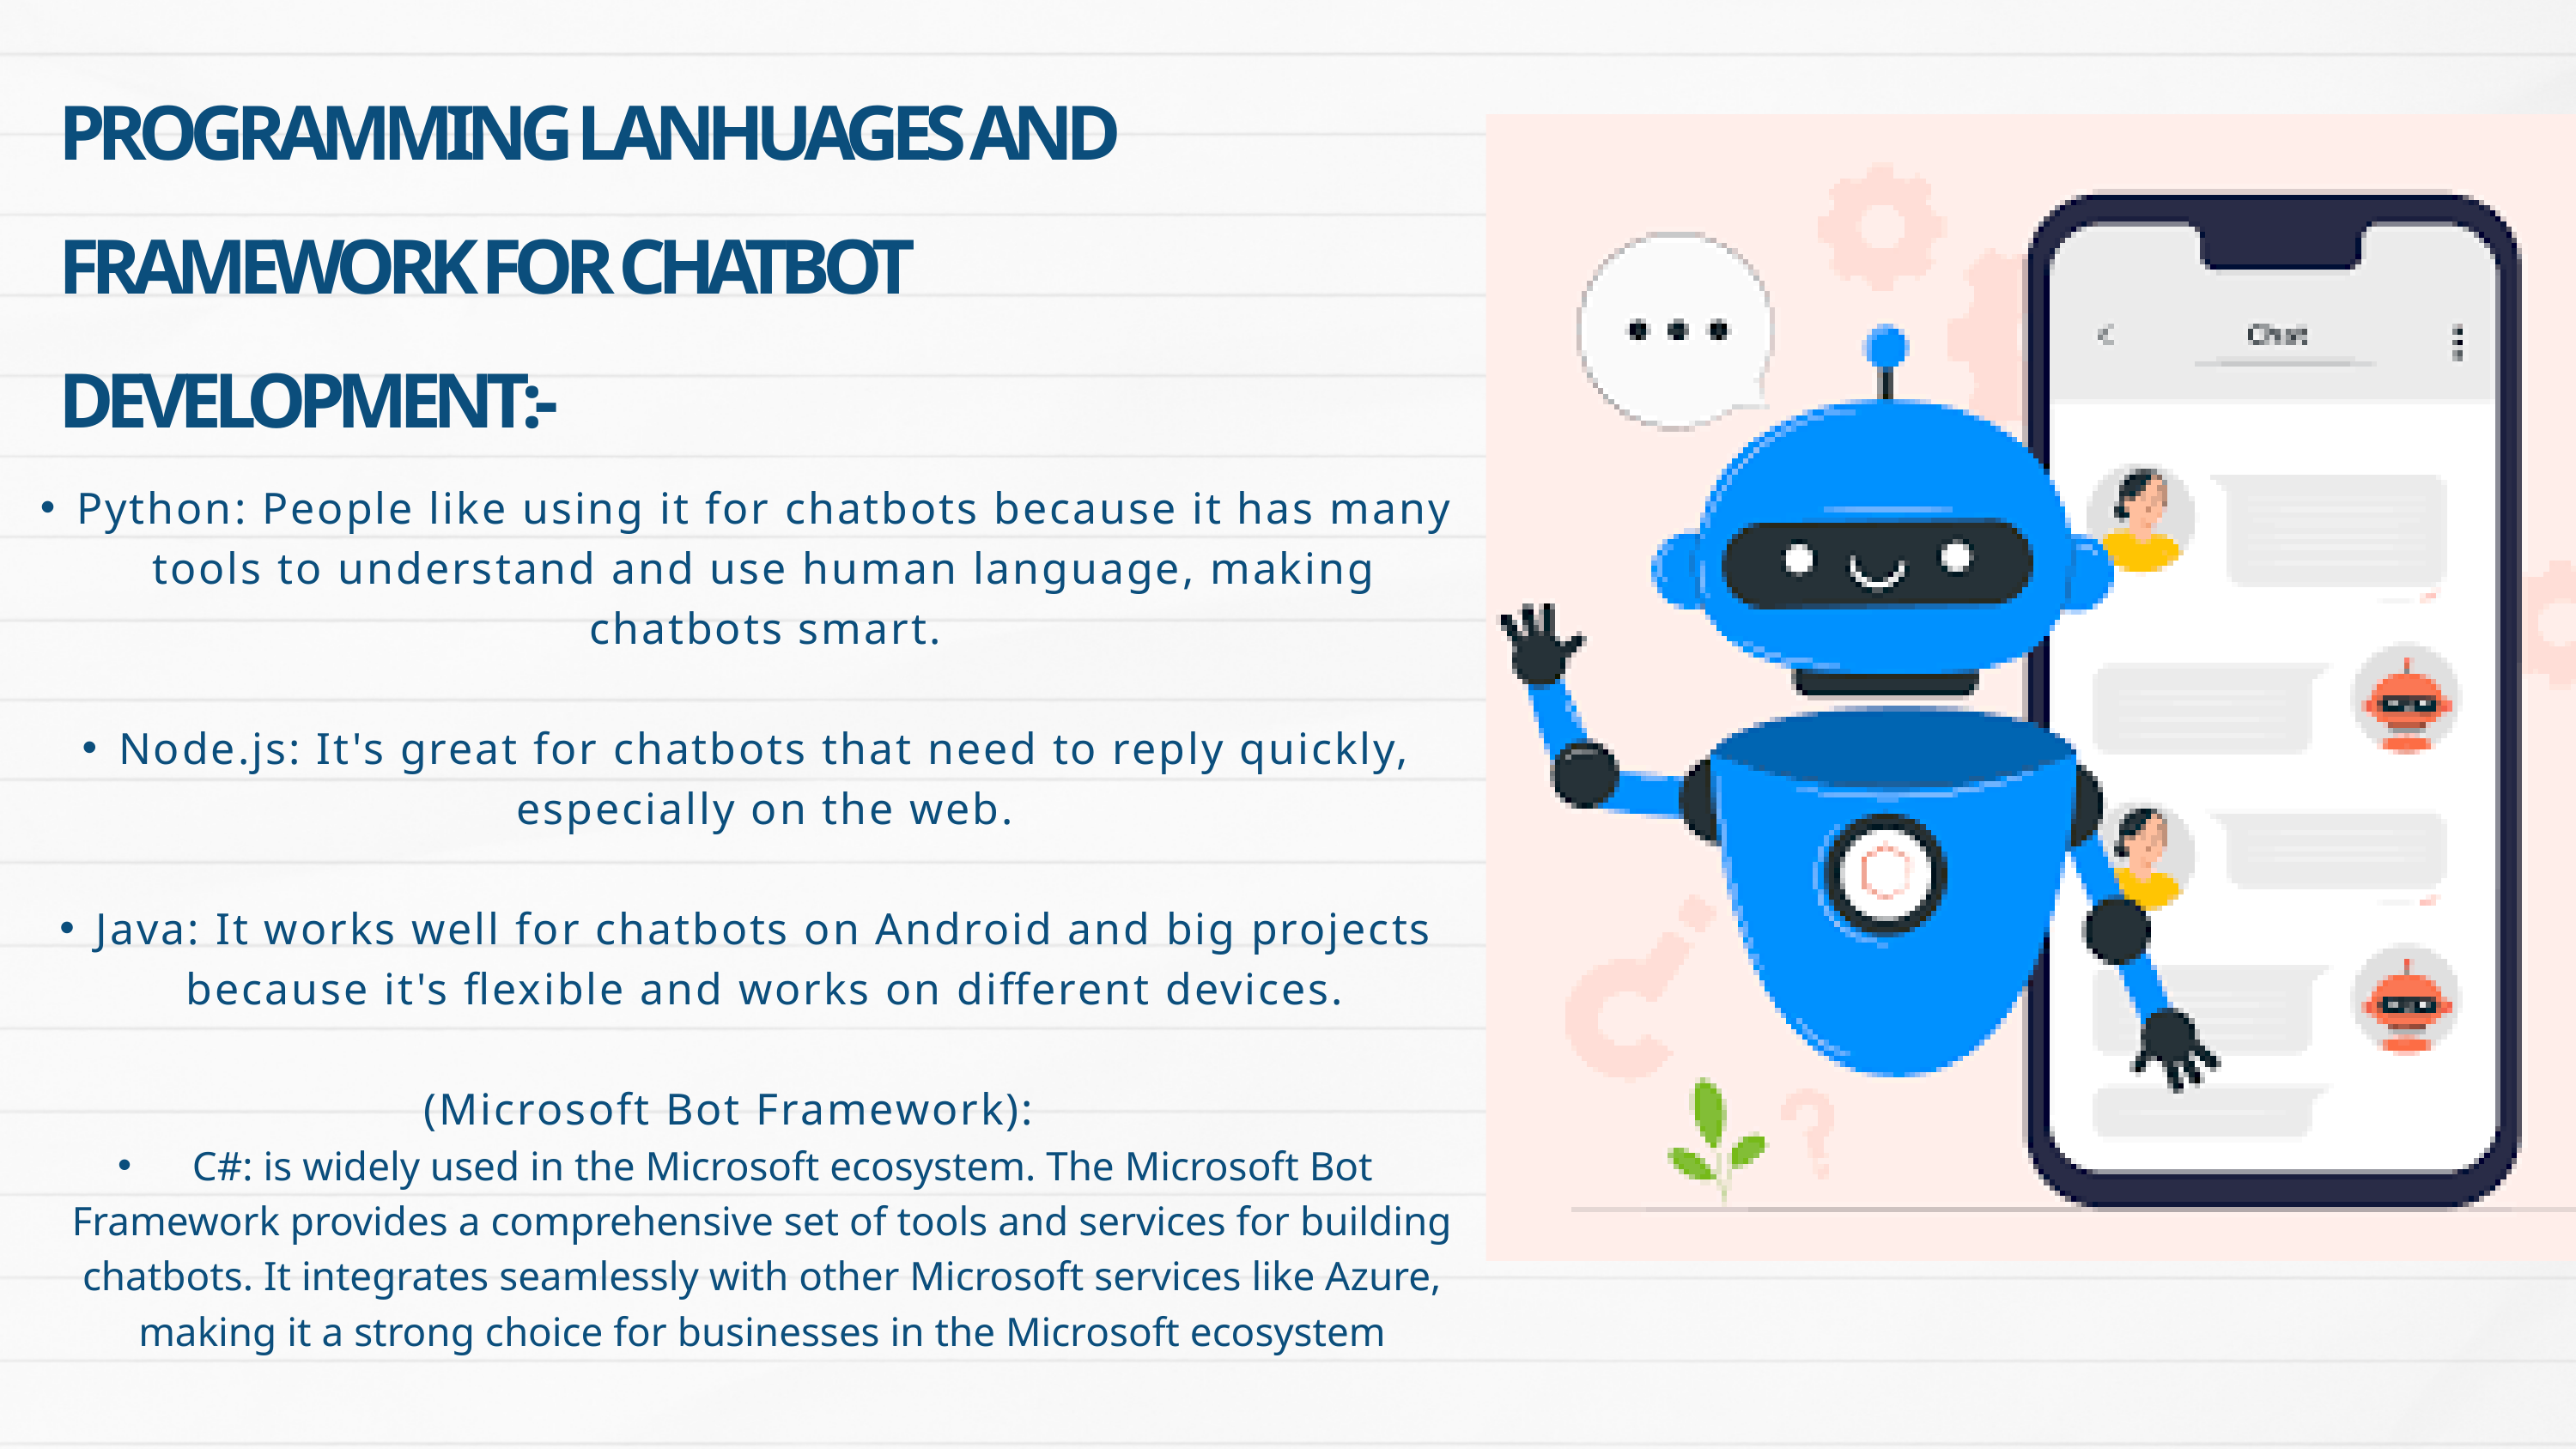

PROGRAMMING LANHUAGES AND FRAMEWORK FOR CHATBOT DEVELOPMENT:-
Python: People like using it for chatbots because it has many tools to understand and use human language, making chatbots smart.
Node.js: It's great for chatbots that need to reply quickly, especially on the web.
Java: It works well for chatbots on Android and big projects because it's flexible and works on different devices.
(Microsoft Bot Framework):
 C#: is widely used in the Microsoft ecosystem. The Microsoft Bot Framework provides a comprehensive set of tools and services for building chatbots. It integrates seamlessly with other Microsoft services like Azure, making it a strong choice for businesses in the Microsoft ecosystem